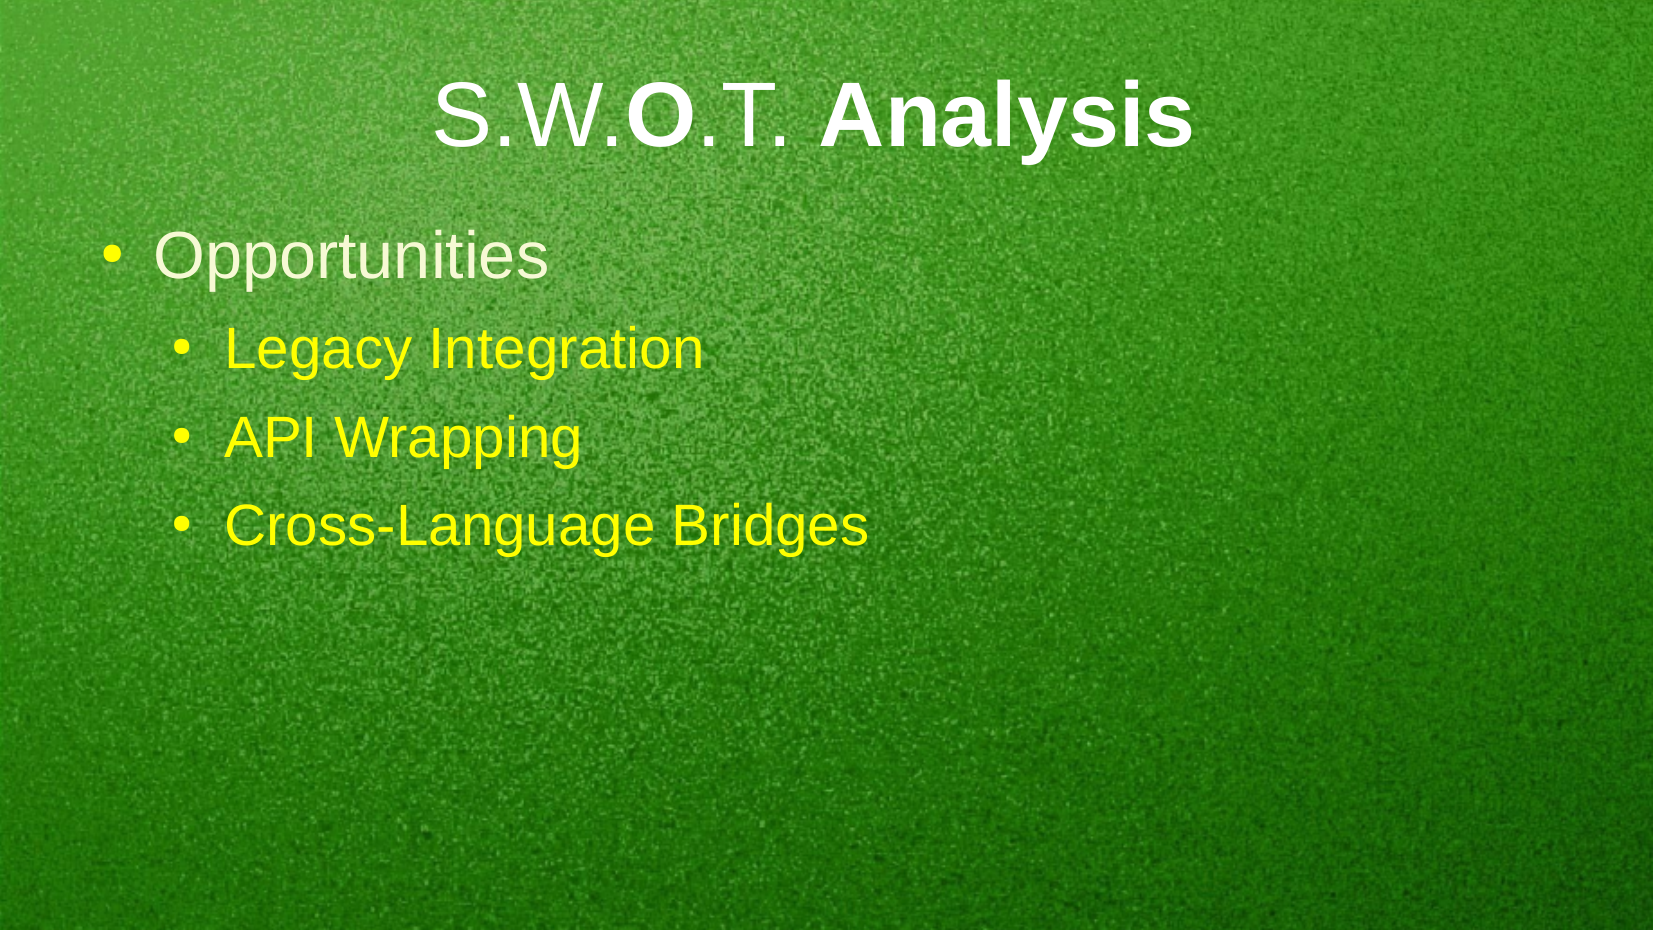

#
S.W.O.T. Analysis
Opportunities
Legacy Integration
API Wrapping
Cross-Language Bridges